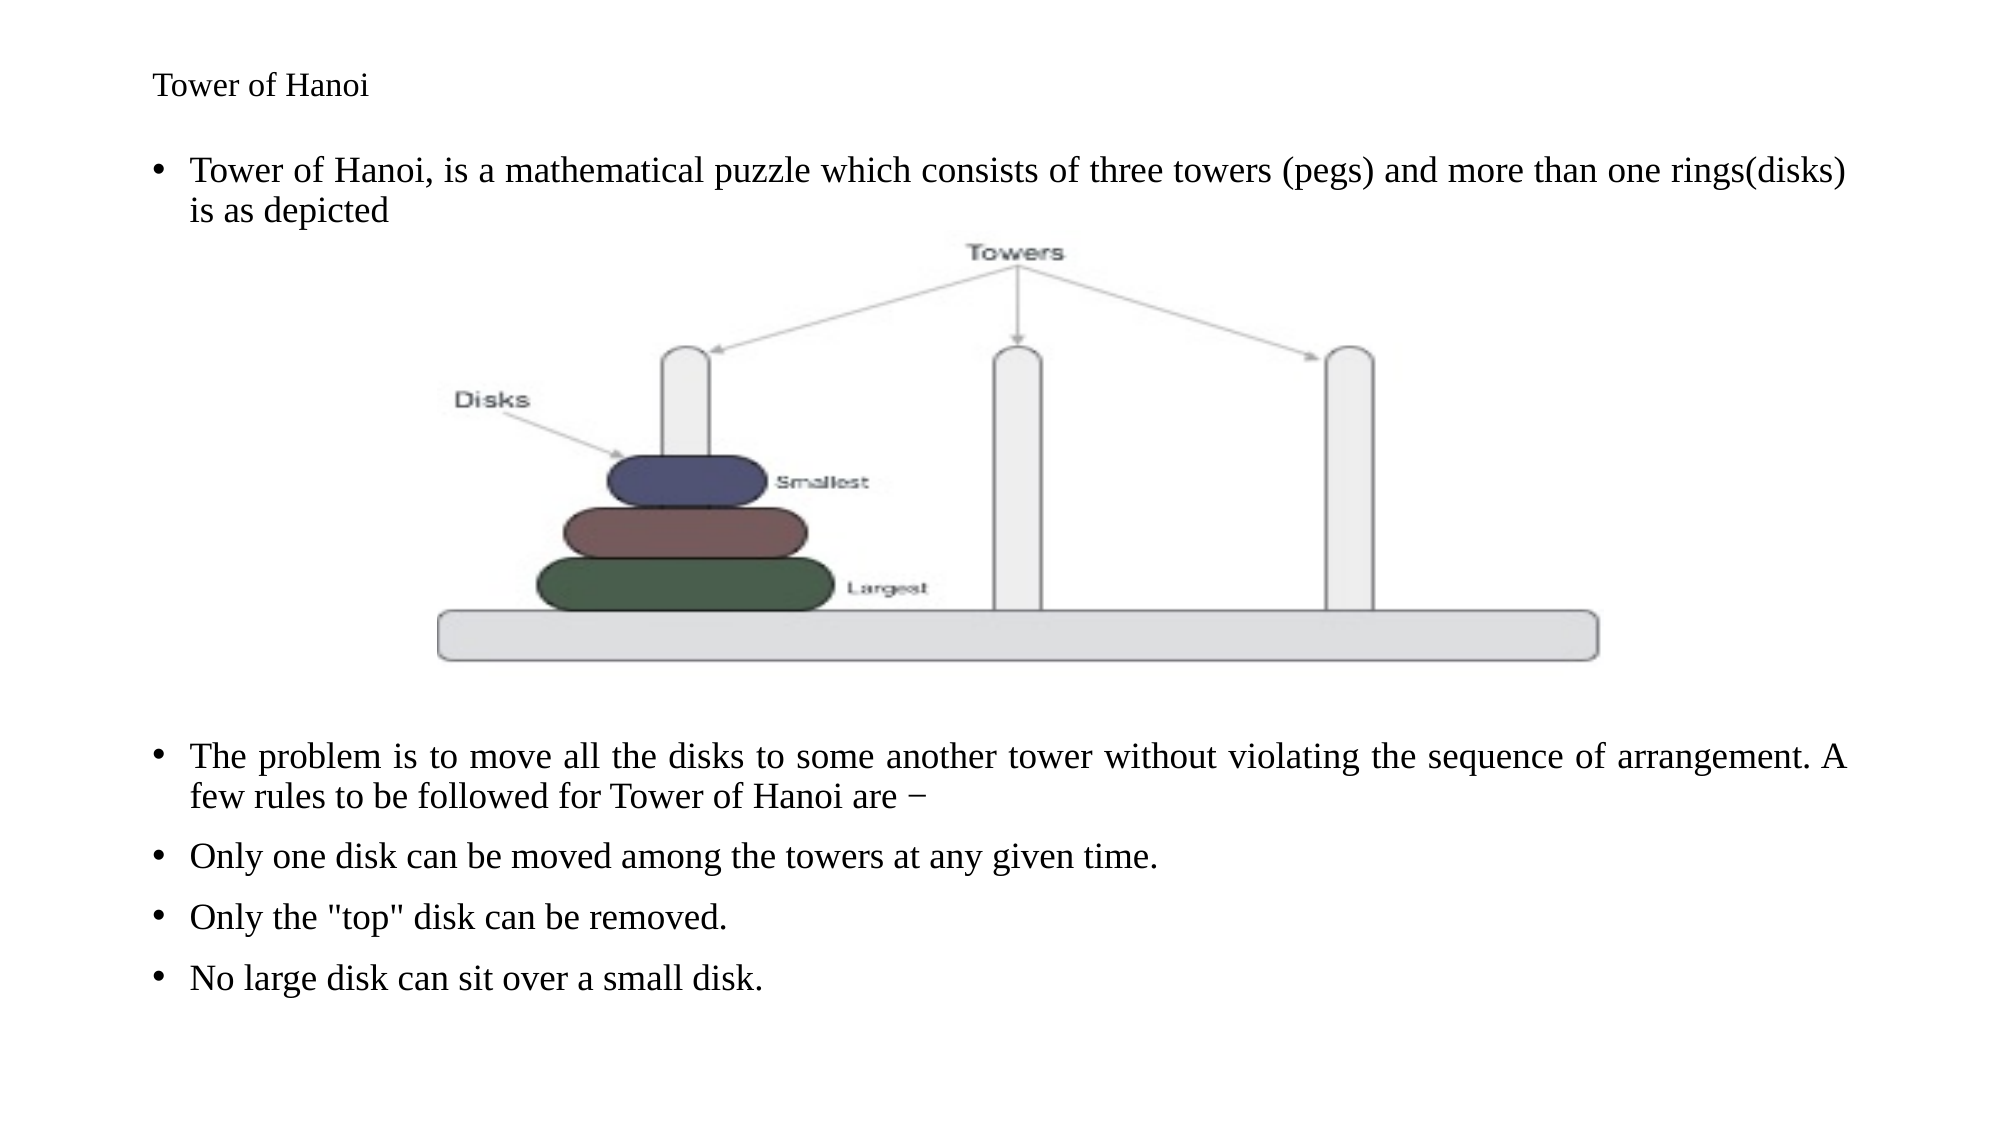

# Tower of Hanoi
Tower of Hanoi, is a mathematical puzzle which consists of three towers (pegs) and more than one rings(disks) is as depicted
The problem is to move all the disks to some another tower without violating the sequence of arrangement. A few rules to be followed for Tower of Hanoi are −
Only one disk can be moved among the towers at any given time.
Only the "top" disk can be removed.
No large disk can sit over a small disk.